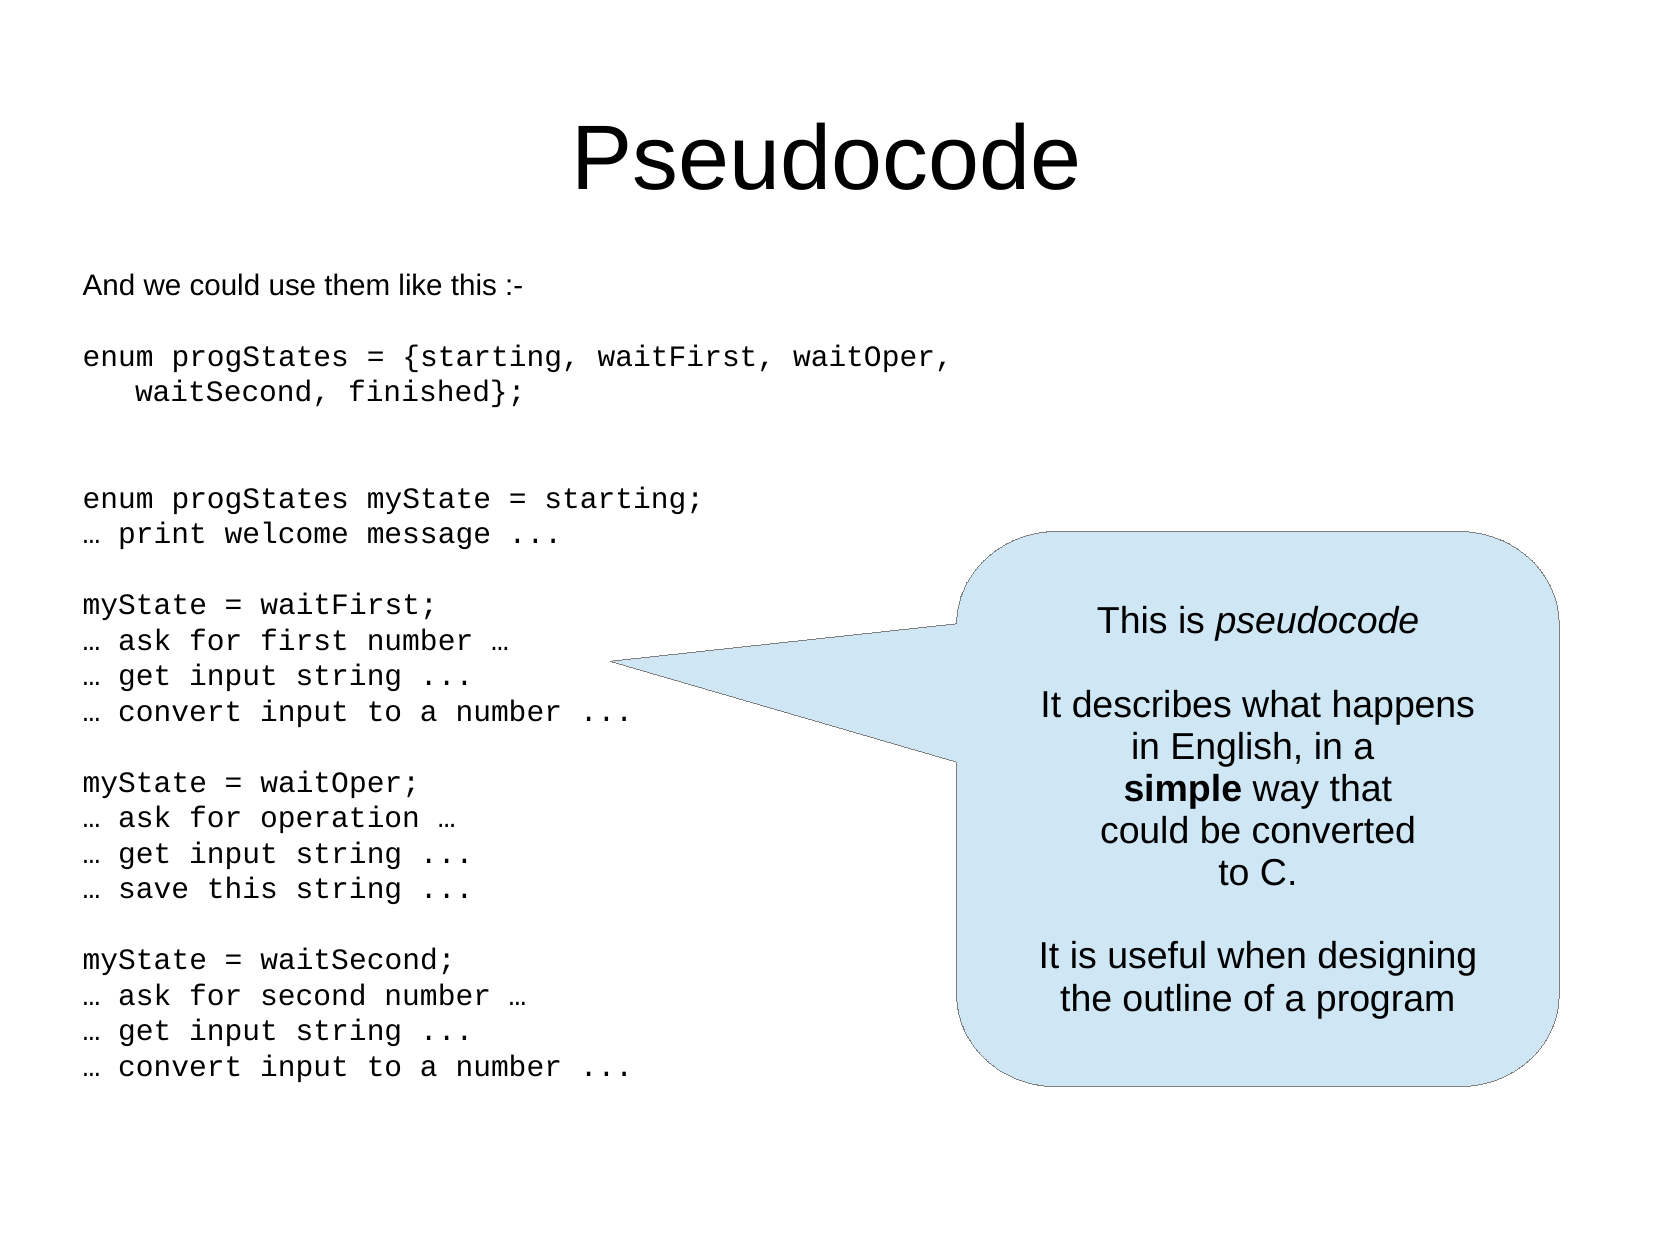

# Pseudocode
And we could use them like this :-
enum progStates = {starting, waitFirst, waitOper,
							waitSecond, finished};
enum progStates myState = starting;
… print welcome message ...
myState = waitFirst;
… ask for first number …
… get input string ...
… convert input to a number ...
myState = waitOper;
… ask for operation …
… get input string ...
… save this string ...
myState = waitSecond;
… ask for second number …
… get input string ...
… convert input to a number ...
This is pseudocode
It describes what happens
in English, in a
simple way that
could be converted
to C.
It is useful when designing
the outline of a program